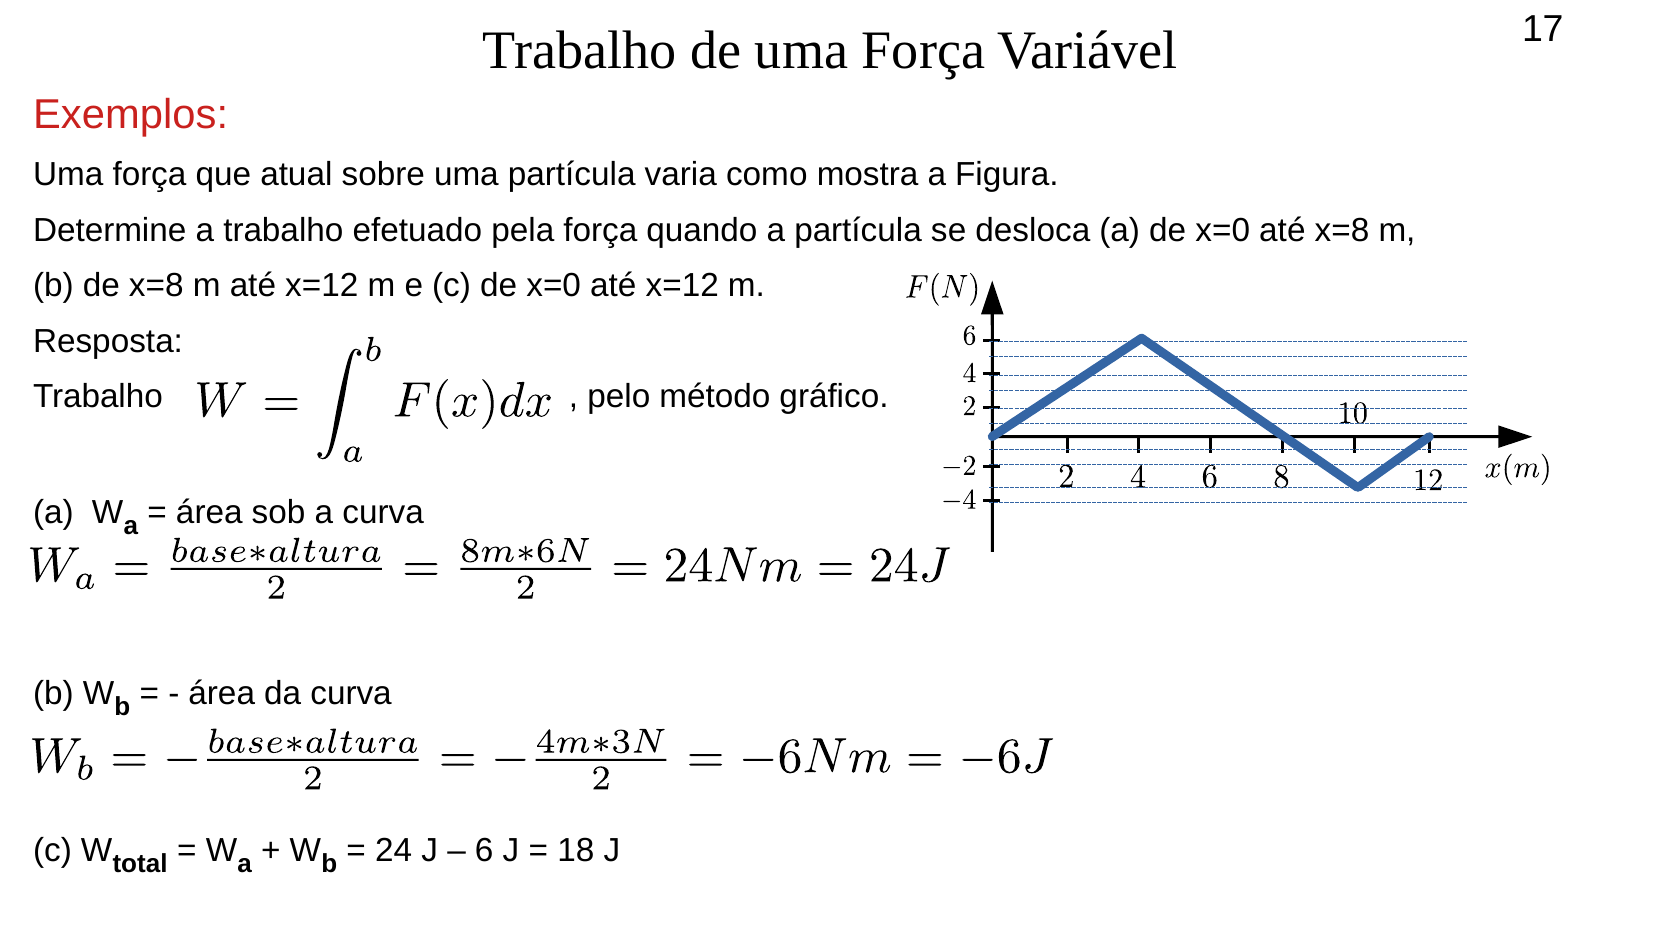

Trabalho de uma Força Variável
Exemplos:
Uma força que atual sobre uma partícula varia como mostra a Figura.
Determine a trabalho efetuado pela força quando a partícula se desloca (a) de x=0 até x=8 m,
(b) de x=8 m até x=12 m e (c) de x=0 até x=12 m.
Resposta:
Trabalho , pelo método gráfico.
(a) Wa = área sob a curva
(b) Wb = - área da curva
(c) Wtotal = Wa + Wb = 24 J – 6 J = 18 J